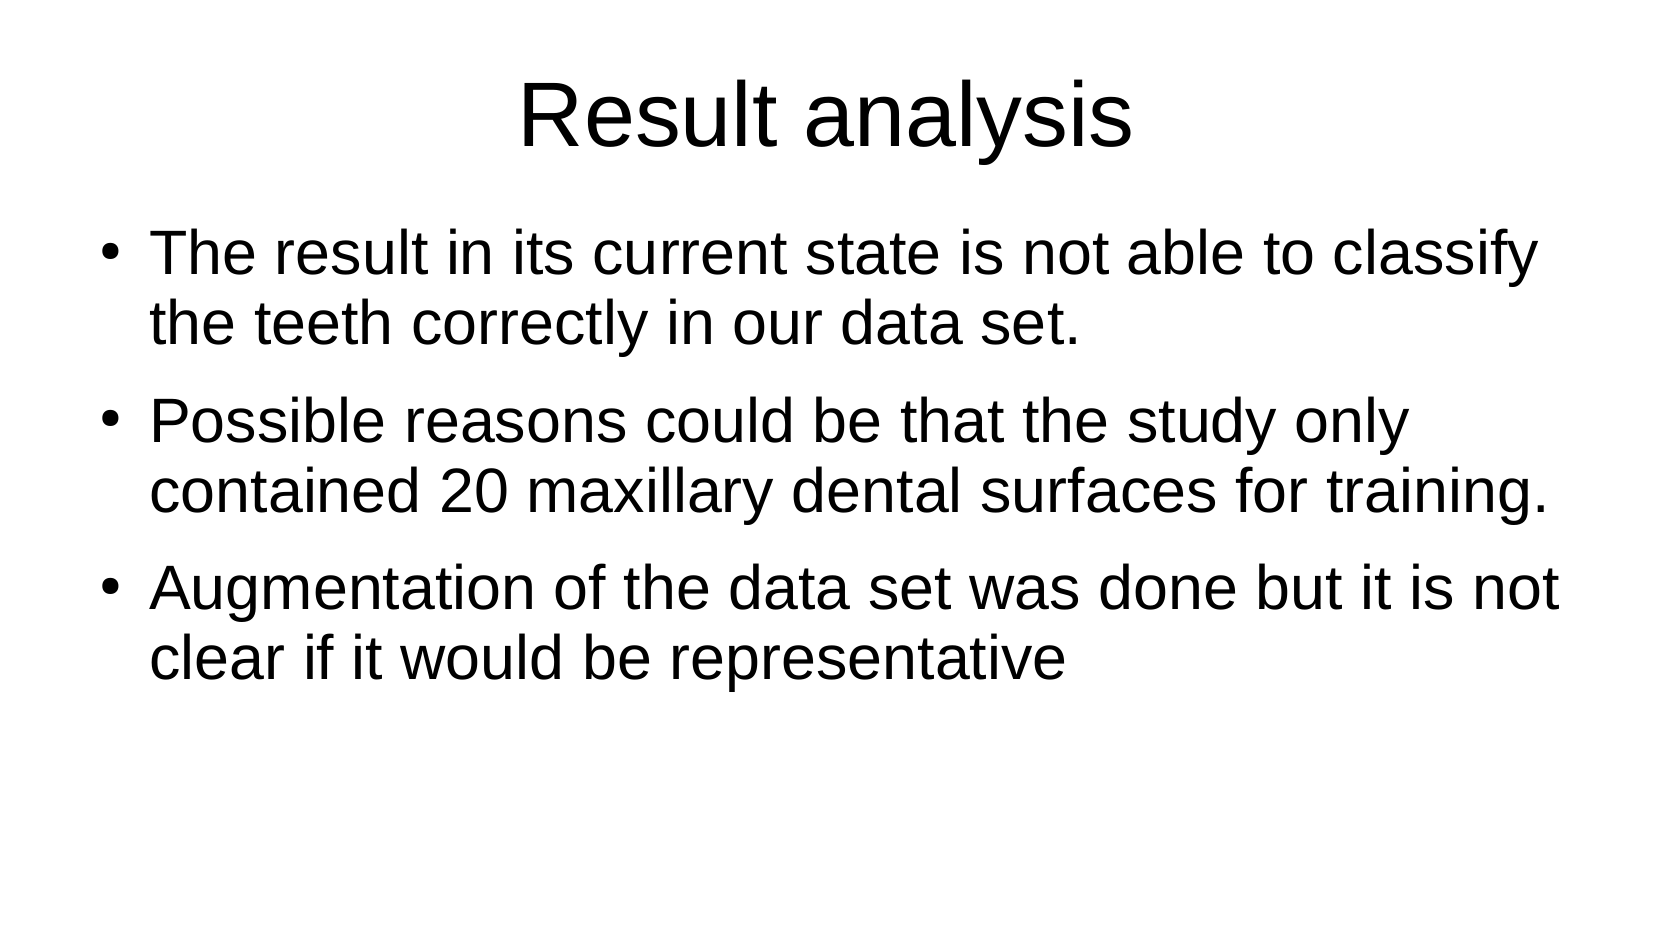

# Result analysis
The result in its current state is not able to classify the teeth correctly in our data set.
Possible reasons could be that the study only contained 20 maxillary dental surfaces for training.
Augmentation of the data set was done but it is not clear if it would be representative